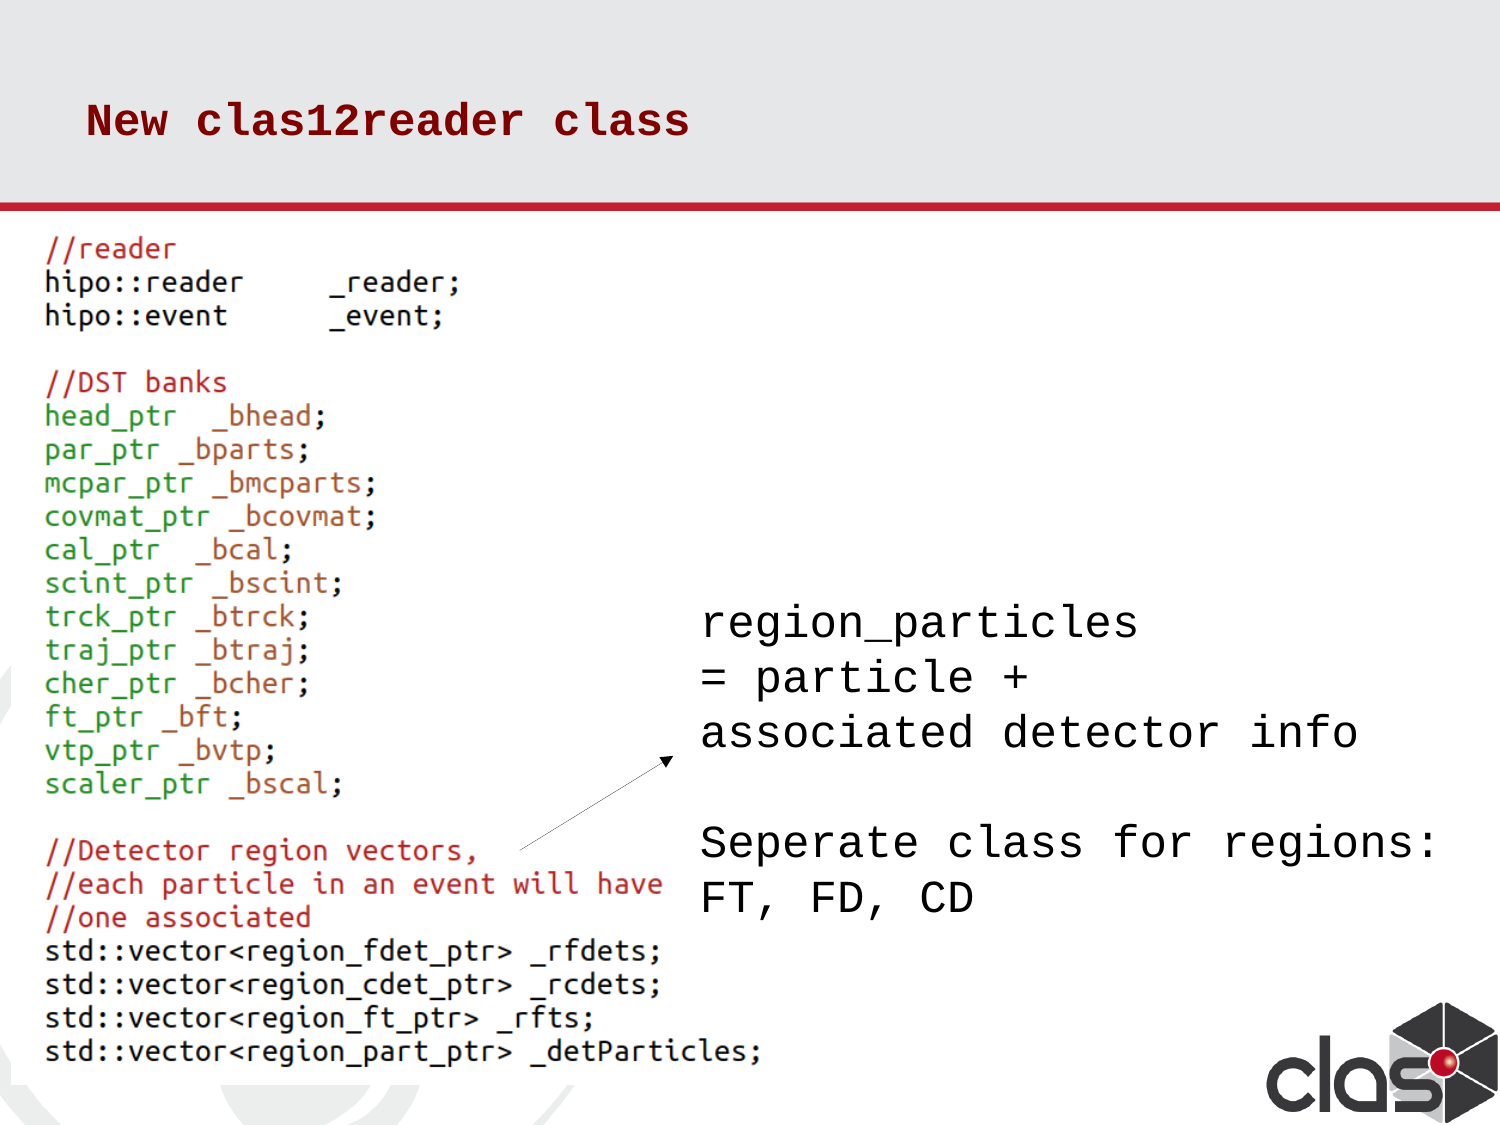

New clas12reader class
region_particles
= particle +
associated detector info
Seperate class for regions:
FT, FD, CD